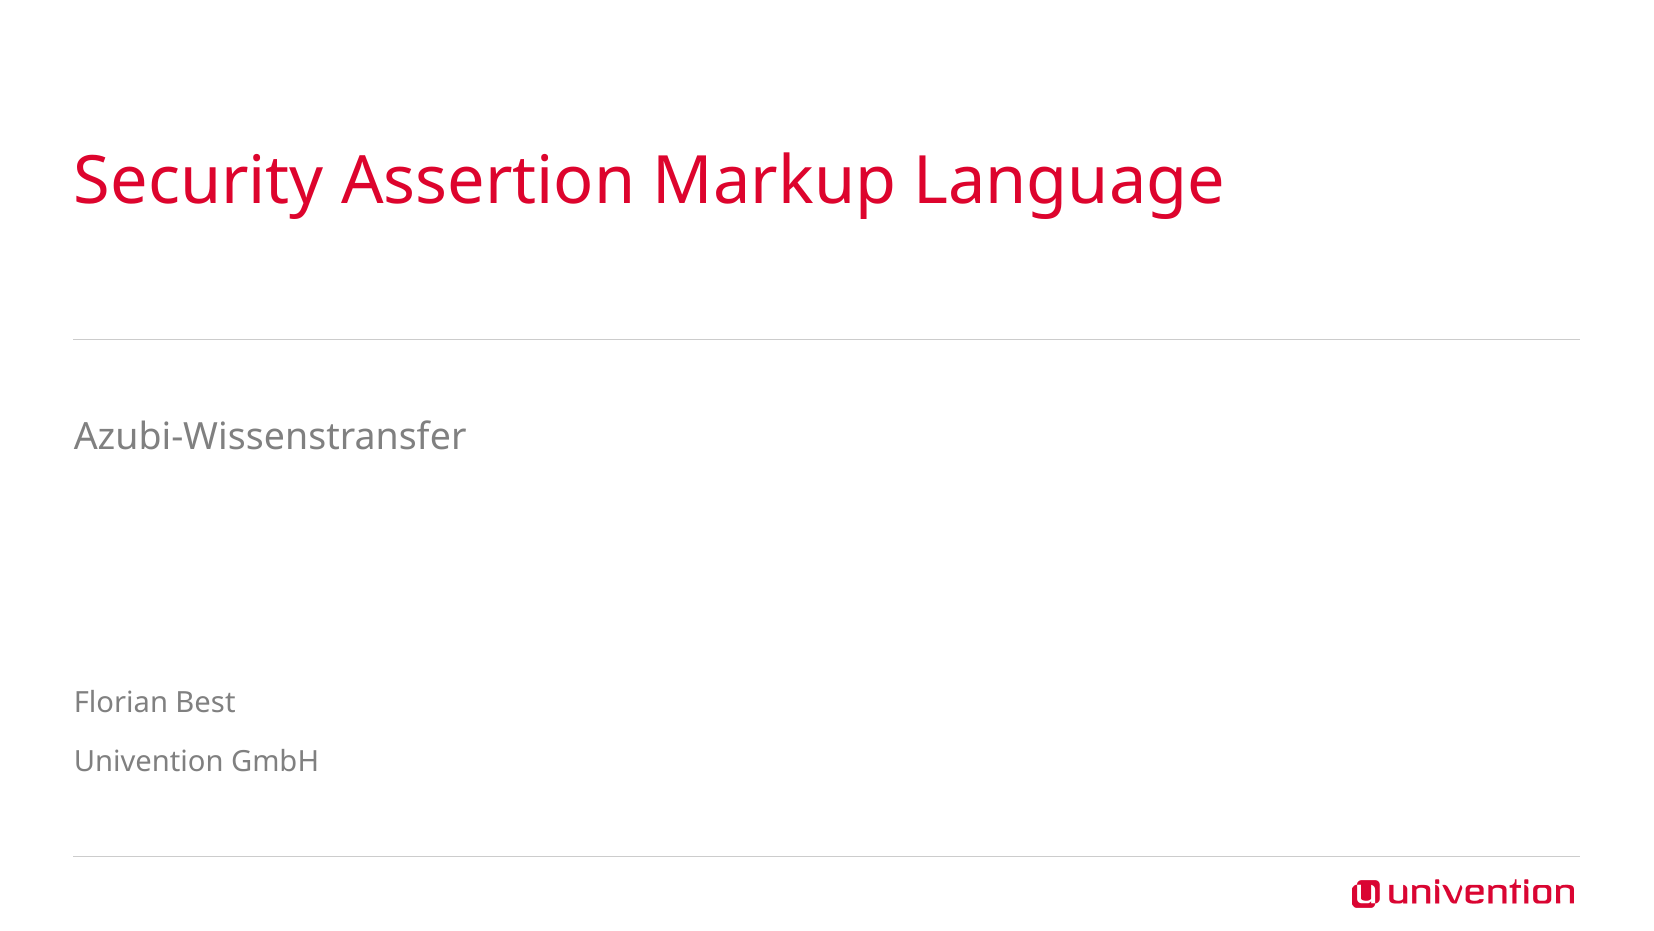

# Security Assertion Markup Language
Azubi-Wissenstransfer
Florian Best
Univention GmbH